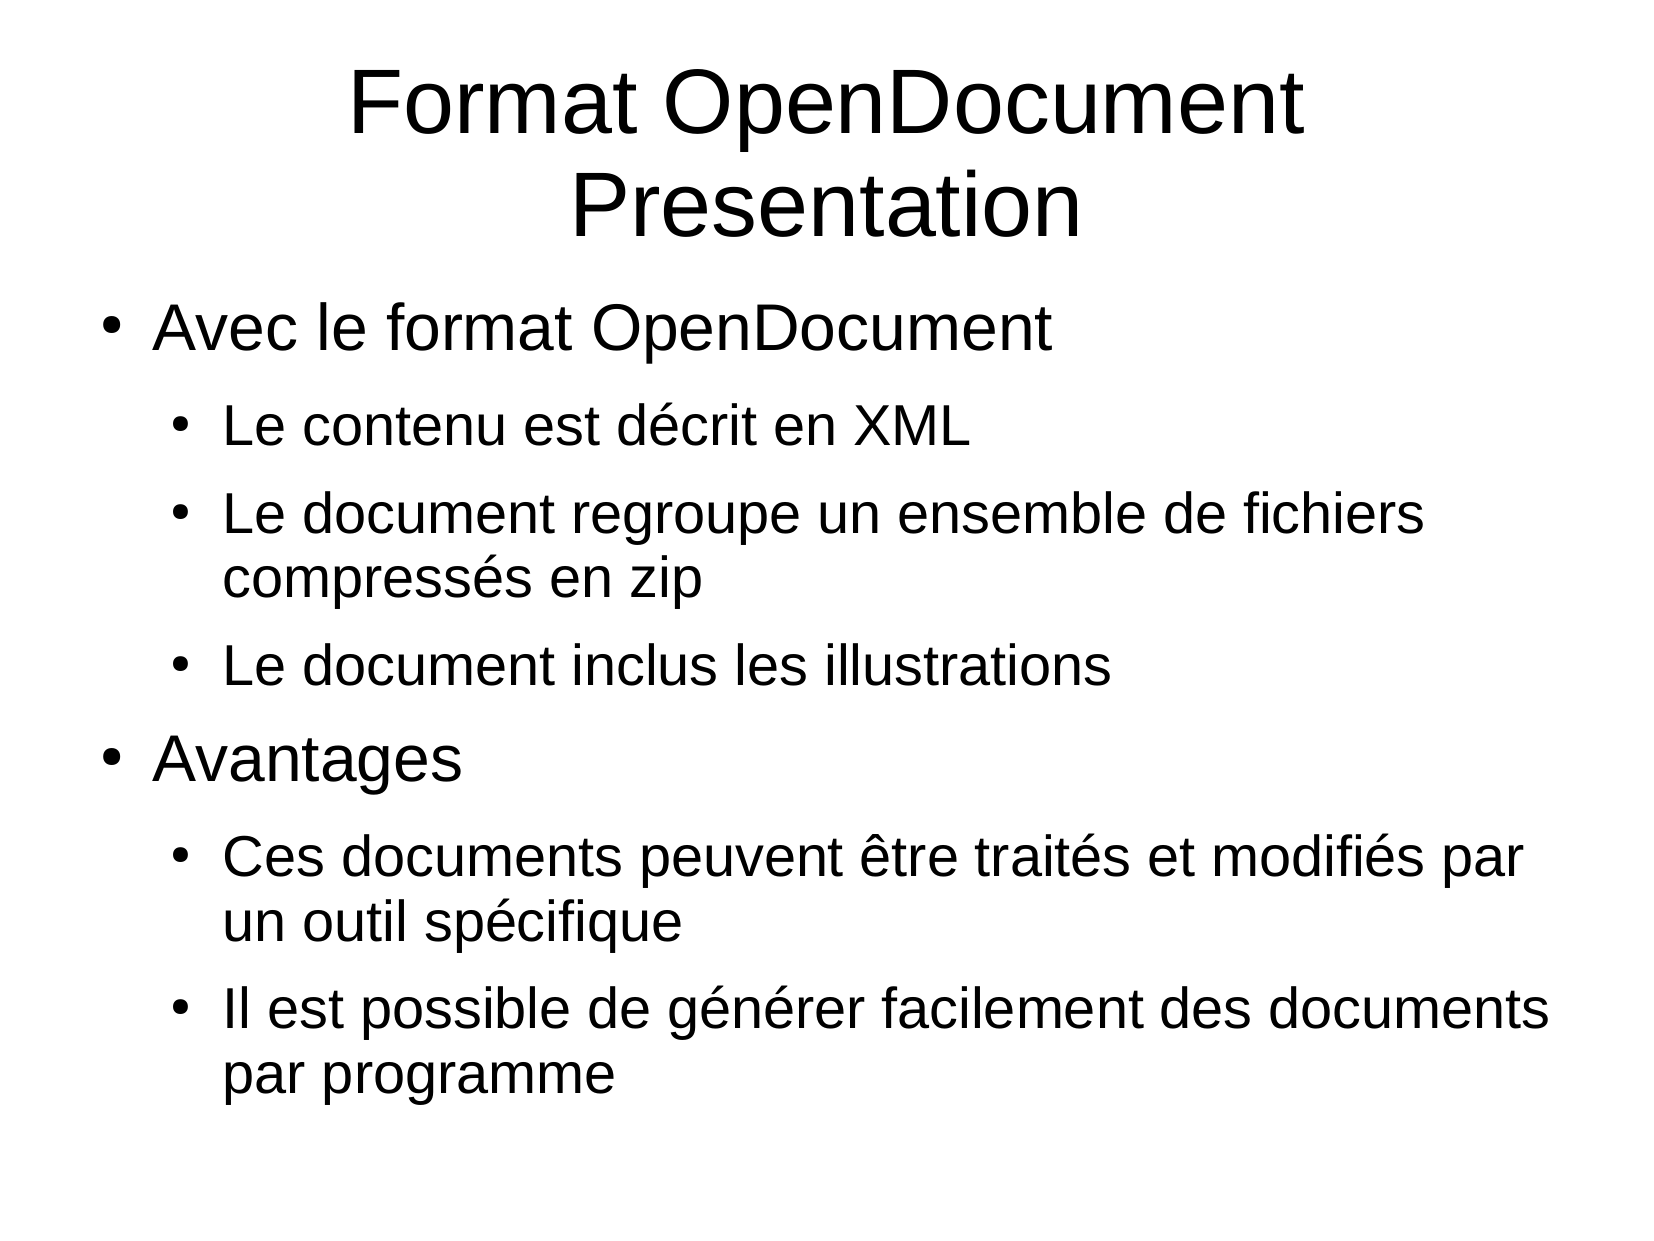

# Format OpenDocument Presentation
Avec le format OpenDocument
Le contenu est décrit en XML
Le document regroupe un ensemble de fichiers compressés en zip
Le document inclus les illustrations
Avantages
Ces documents peuvent être traités et modifiés par un outil spécifique
Il est possible de générer facilement des documents par programme